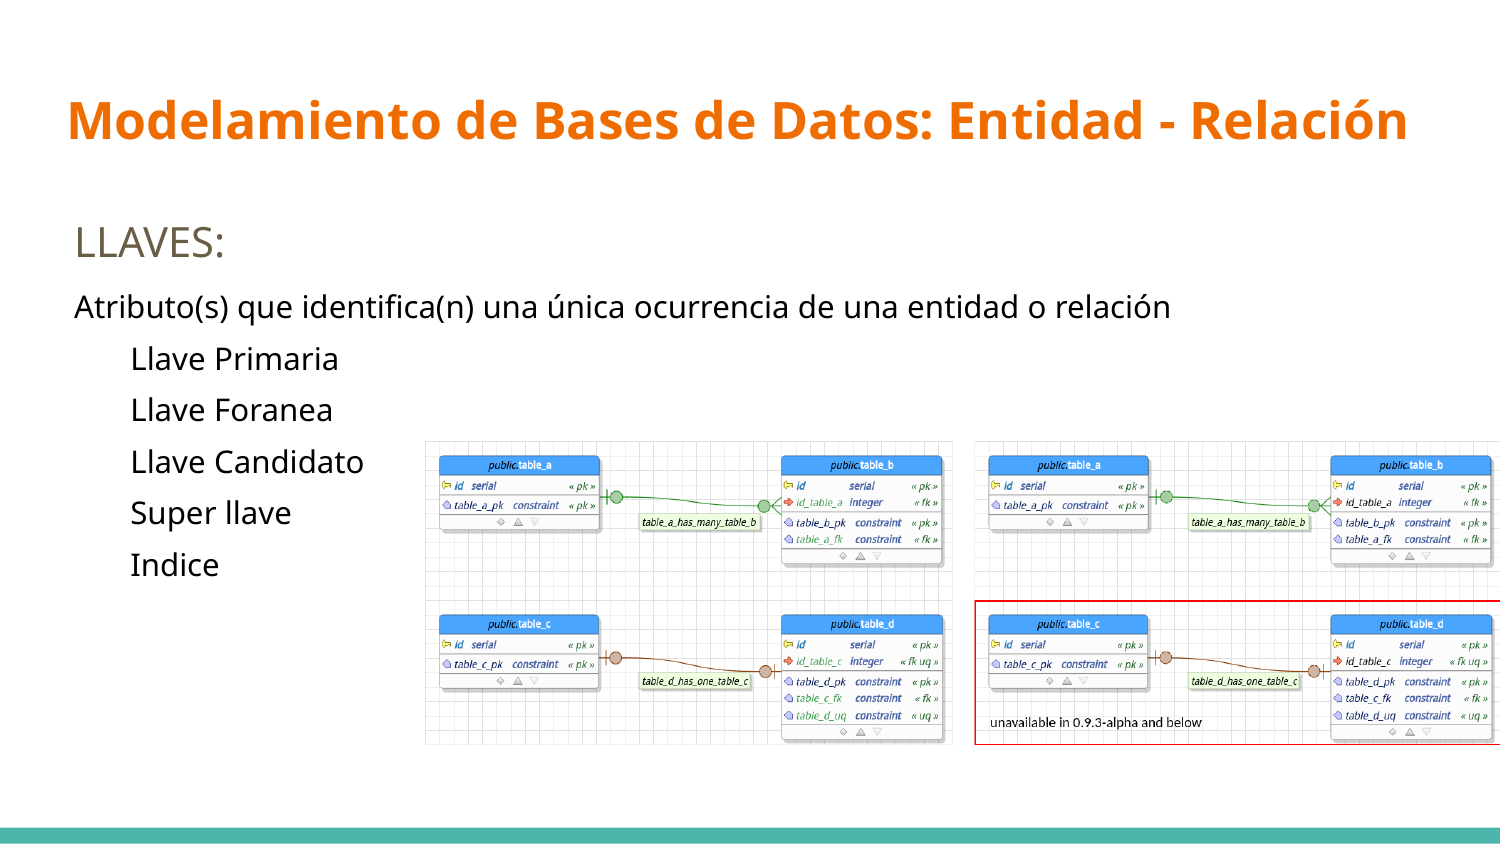

# Modelamiento de Bases de Datos: Entidad - Relación
LLAVES:
Atributo(s) que identifica(n) una única ocurrencia de una entidad o relación
Llave Primaria
Llave Foranea
Llave Candidato
Super llave
Indice